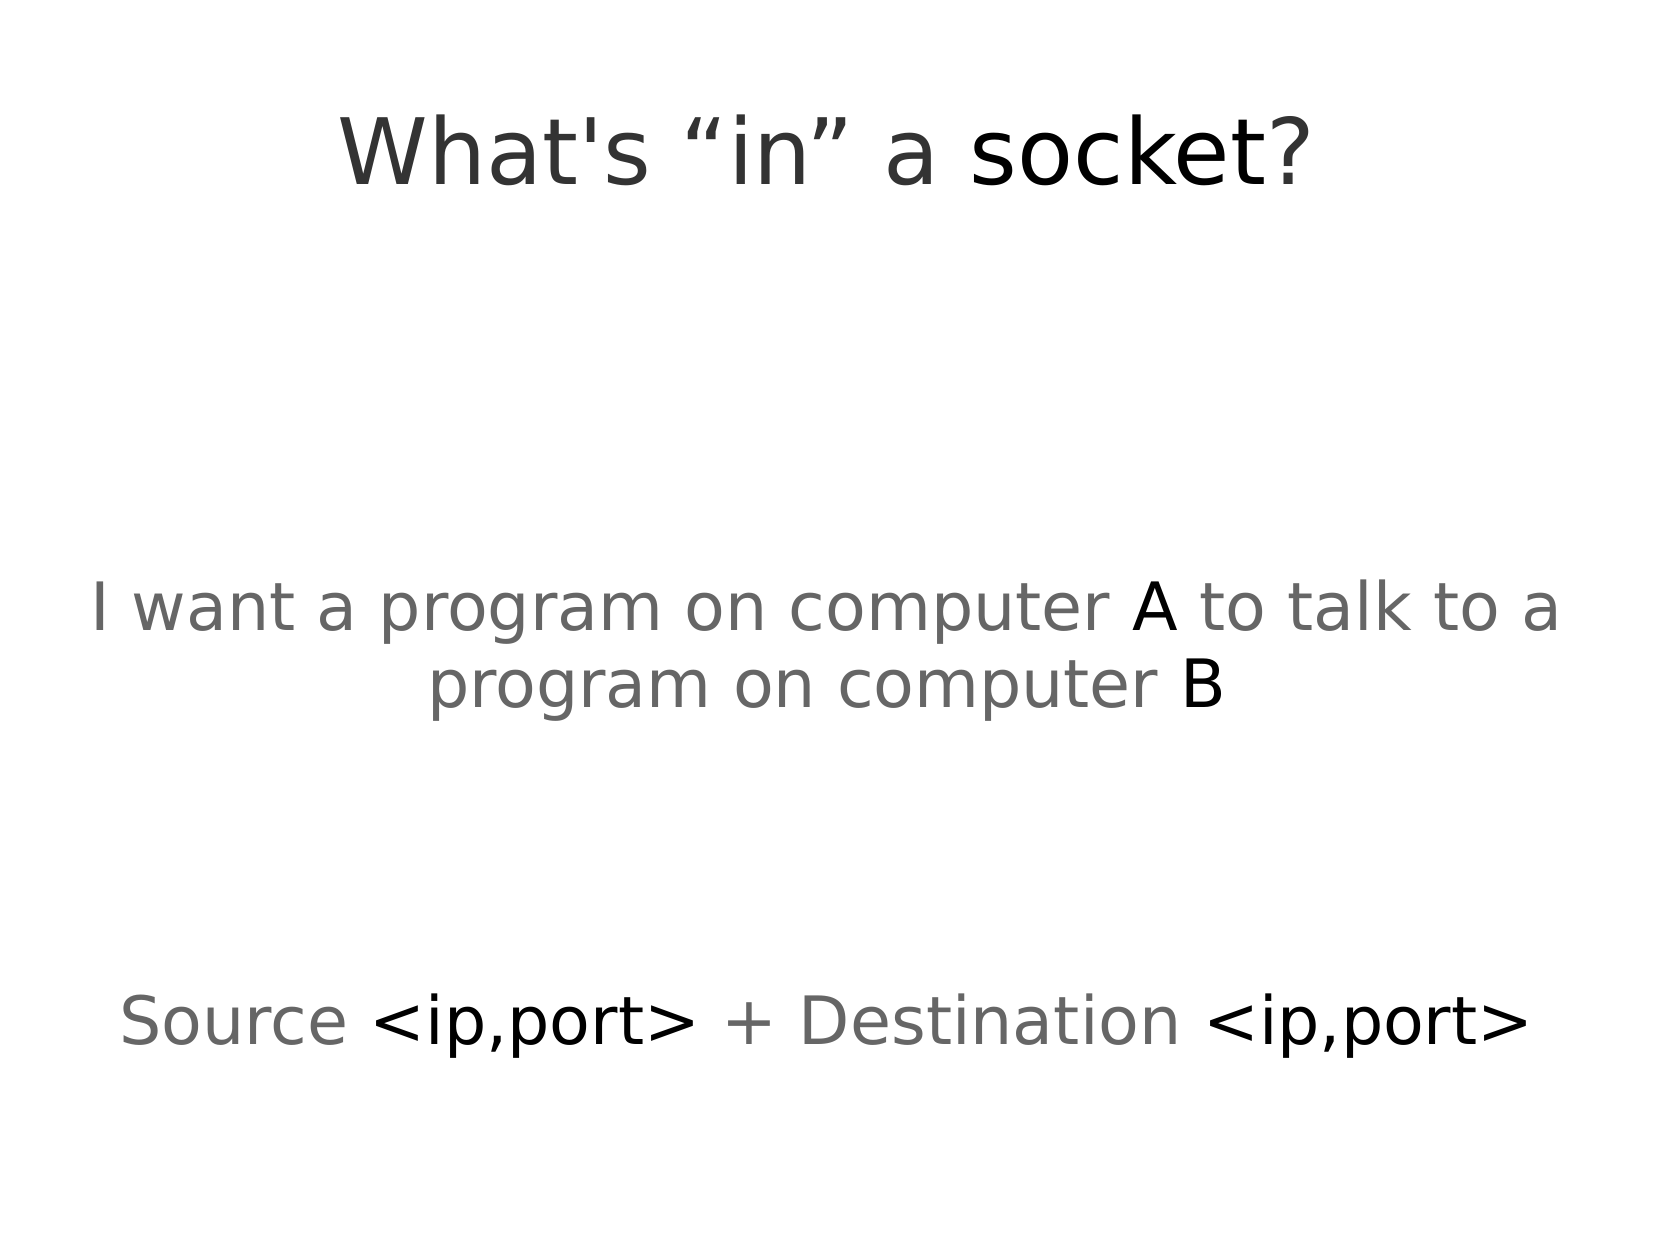

# What's “in” a socket?
I want a program on computer A to talk to a program on computer B
Source <ip,port> + Destination <ip,port>